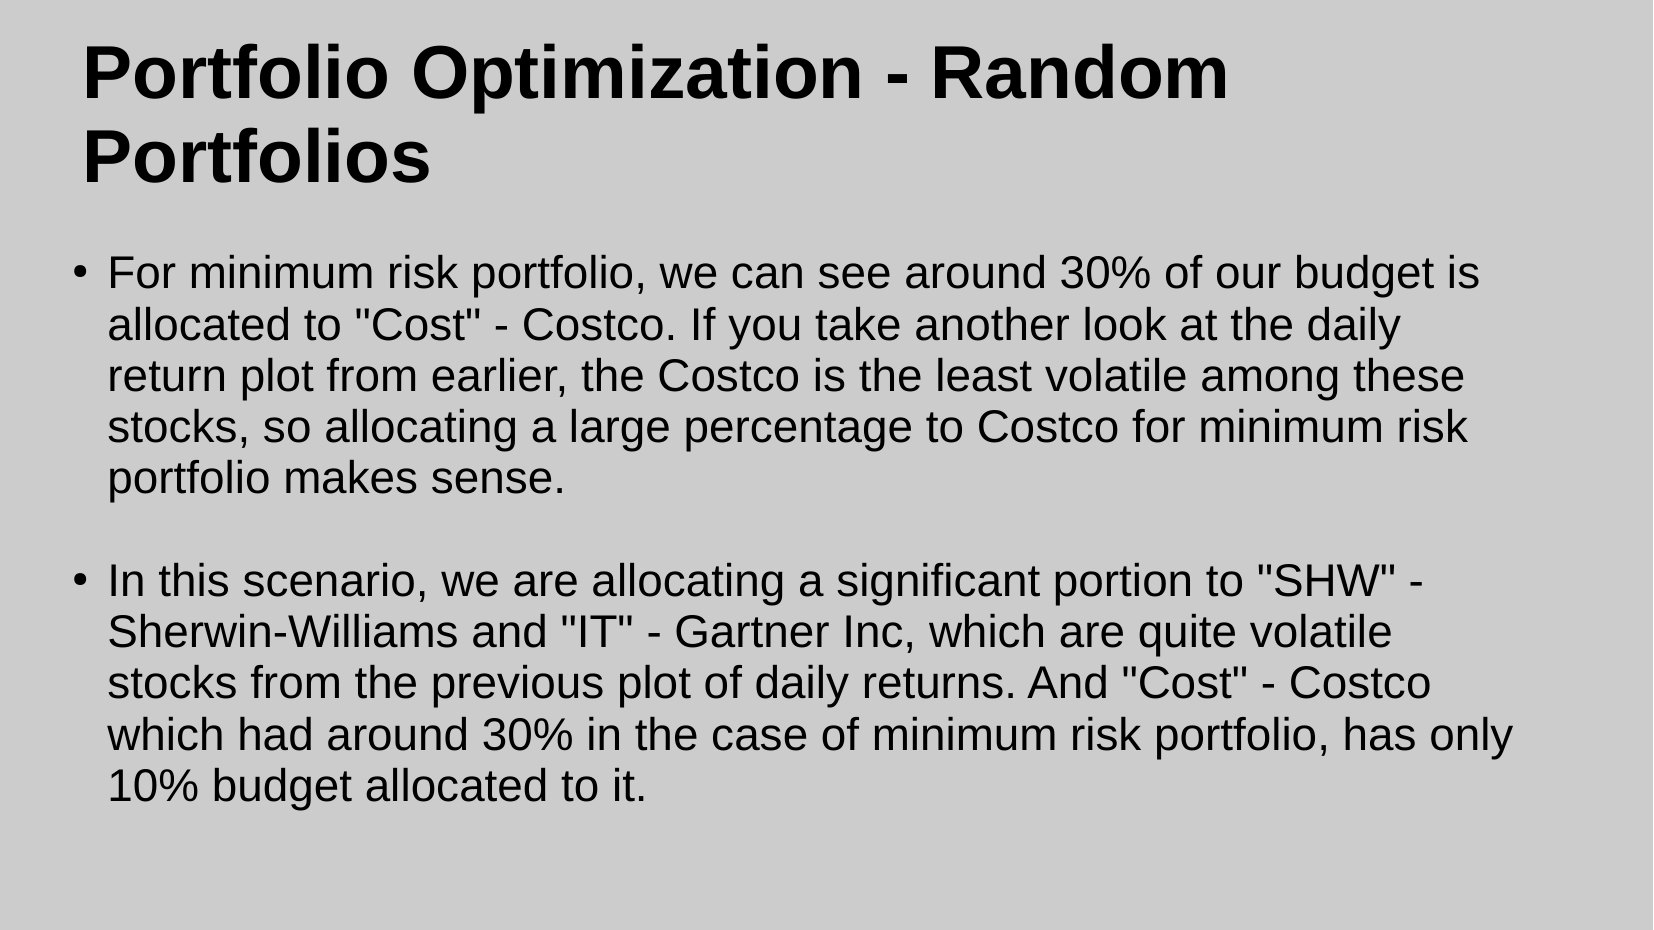

# Portfolio Optimization - Random Portfolios
For minimum risk portfolio, we can see around 30% of our budget is allocated to "Cost" - Costco. If you take another look at the daily return plot from earlier, the Costco is the least volatile among these stocks, so allocating a large percentage to Costco for minimum risk portfolio makes sense.
In this scenario, we are allocating a significant portion to "SHW" - Sherwin-Williams and "IT" - Gartner Inc, which are quite volatile stocks from the previous plot of daily returns. And "Cost" - Costco which had around 30% in the case of minimum risk portfolio, has only 10% budget allocated to it.